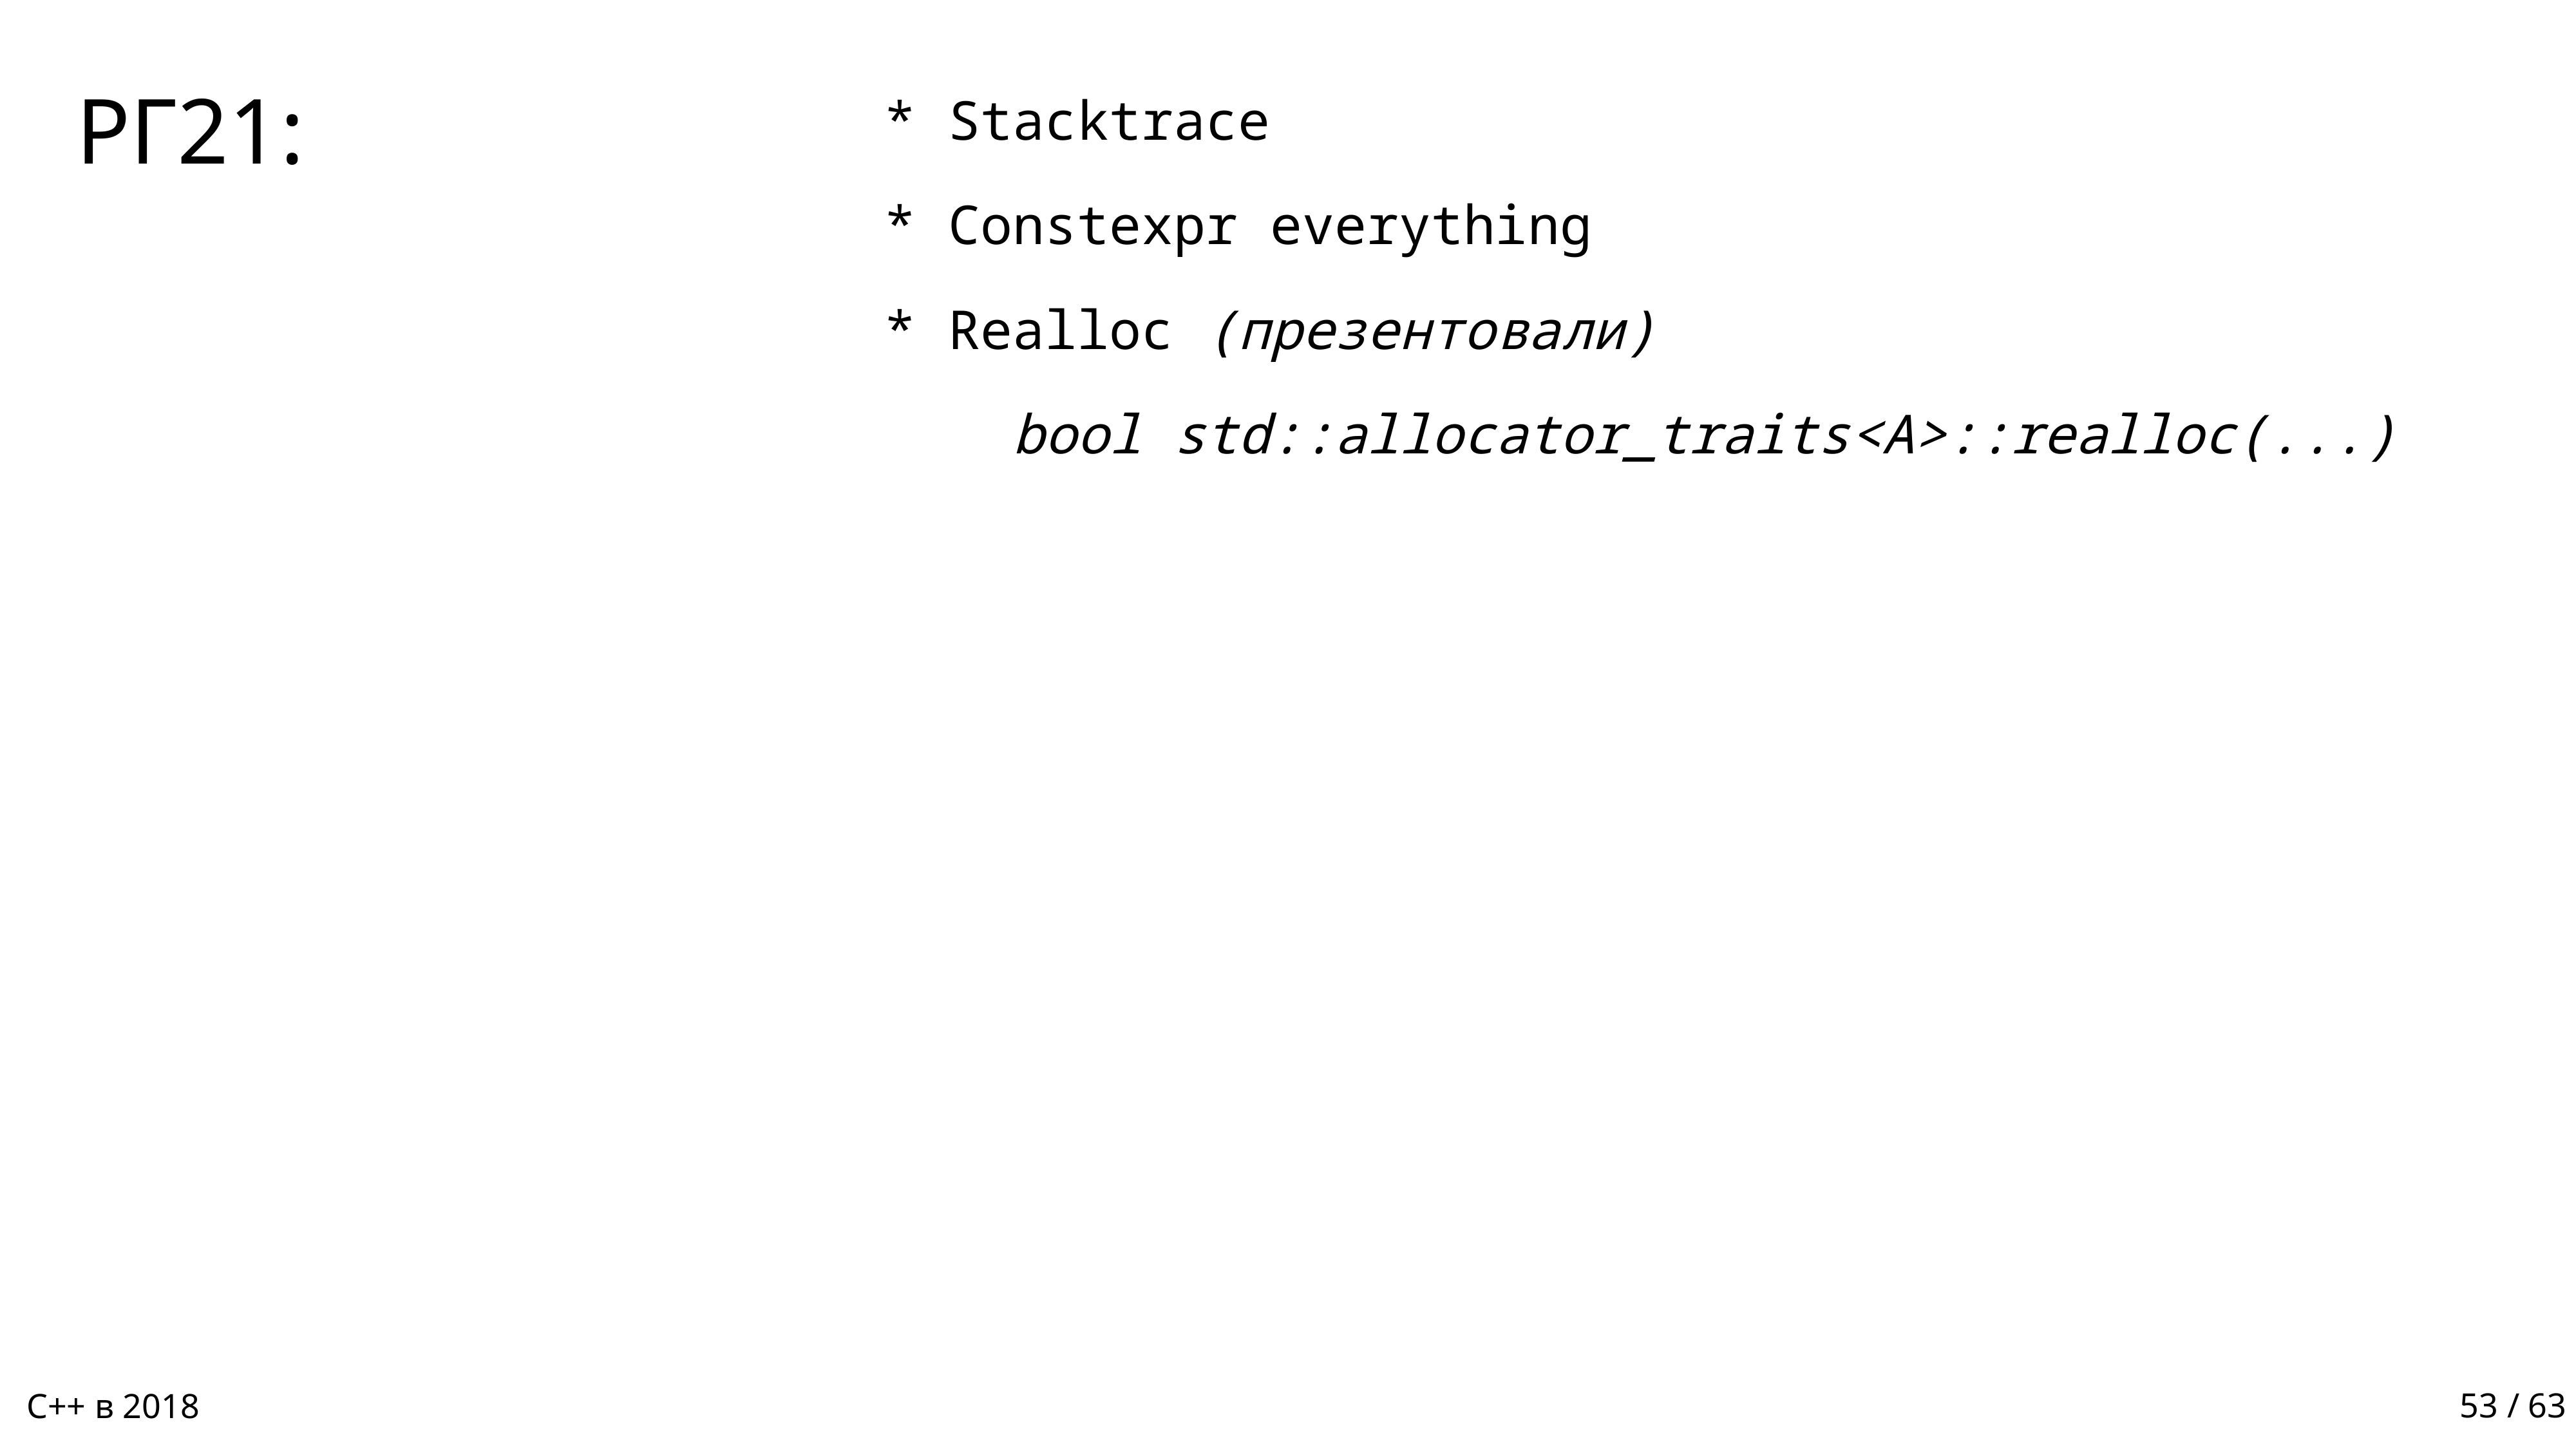

# РГ21:
* Stacktrace
* Constexpr everything
* Realloc (презентовали)
 bool std::allocator_traits<A>::realloc(...)
C++ в 2018